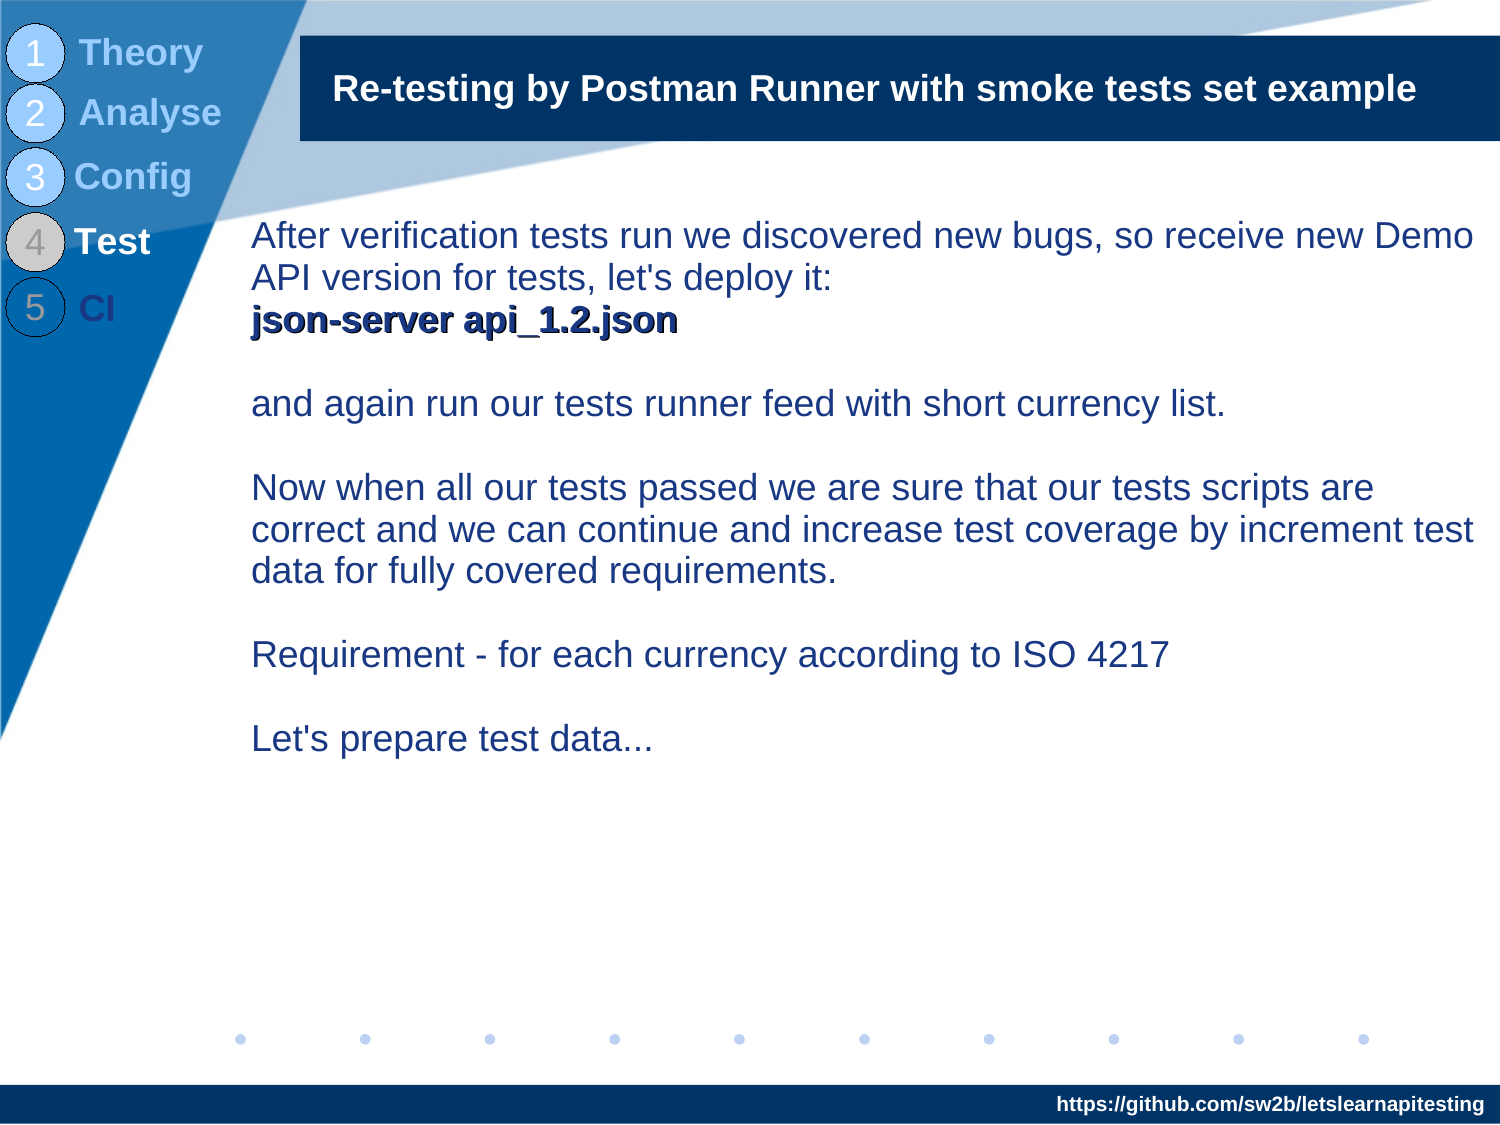

1
Theory
# Re-testing by Postman Runner with smoke tests set example
2
Analyse
3
Config
After verification tests run we discovered new bugs, so receive new Demo API version for tests, let's deploy it:
json-server api_1.2.json
and again run our tests runner feed with short currency list.
Now when all our tests passed we are sure that our tests scripts are correct and we can continue and increase test coverage by increment test data for fully covered requirements.
Requirement - for each currency according to ISO 4217
Let's prepare test data...
4
Test
5
CI